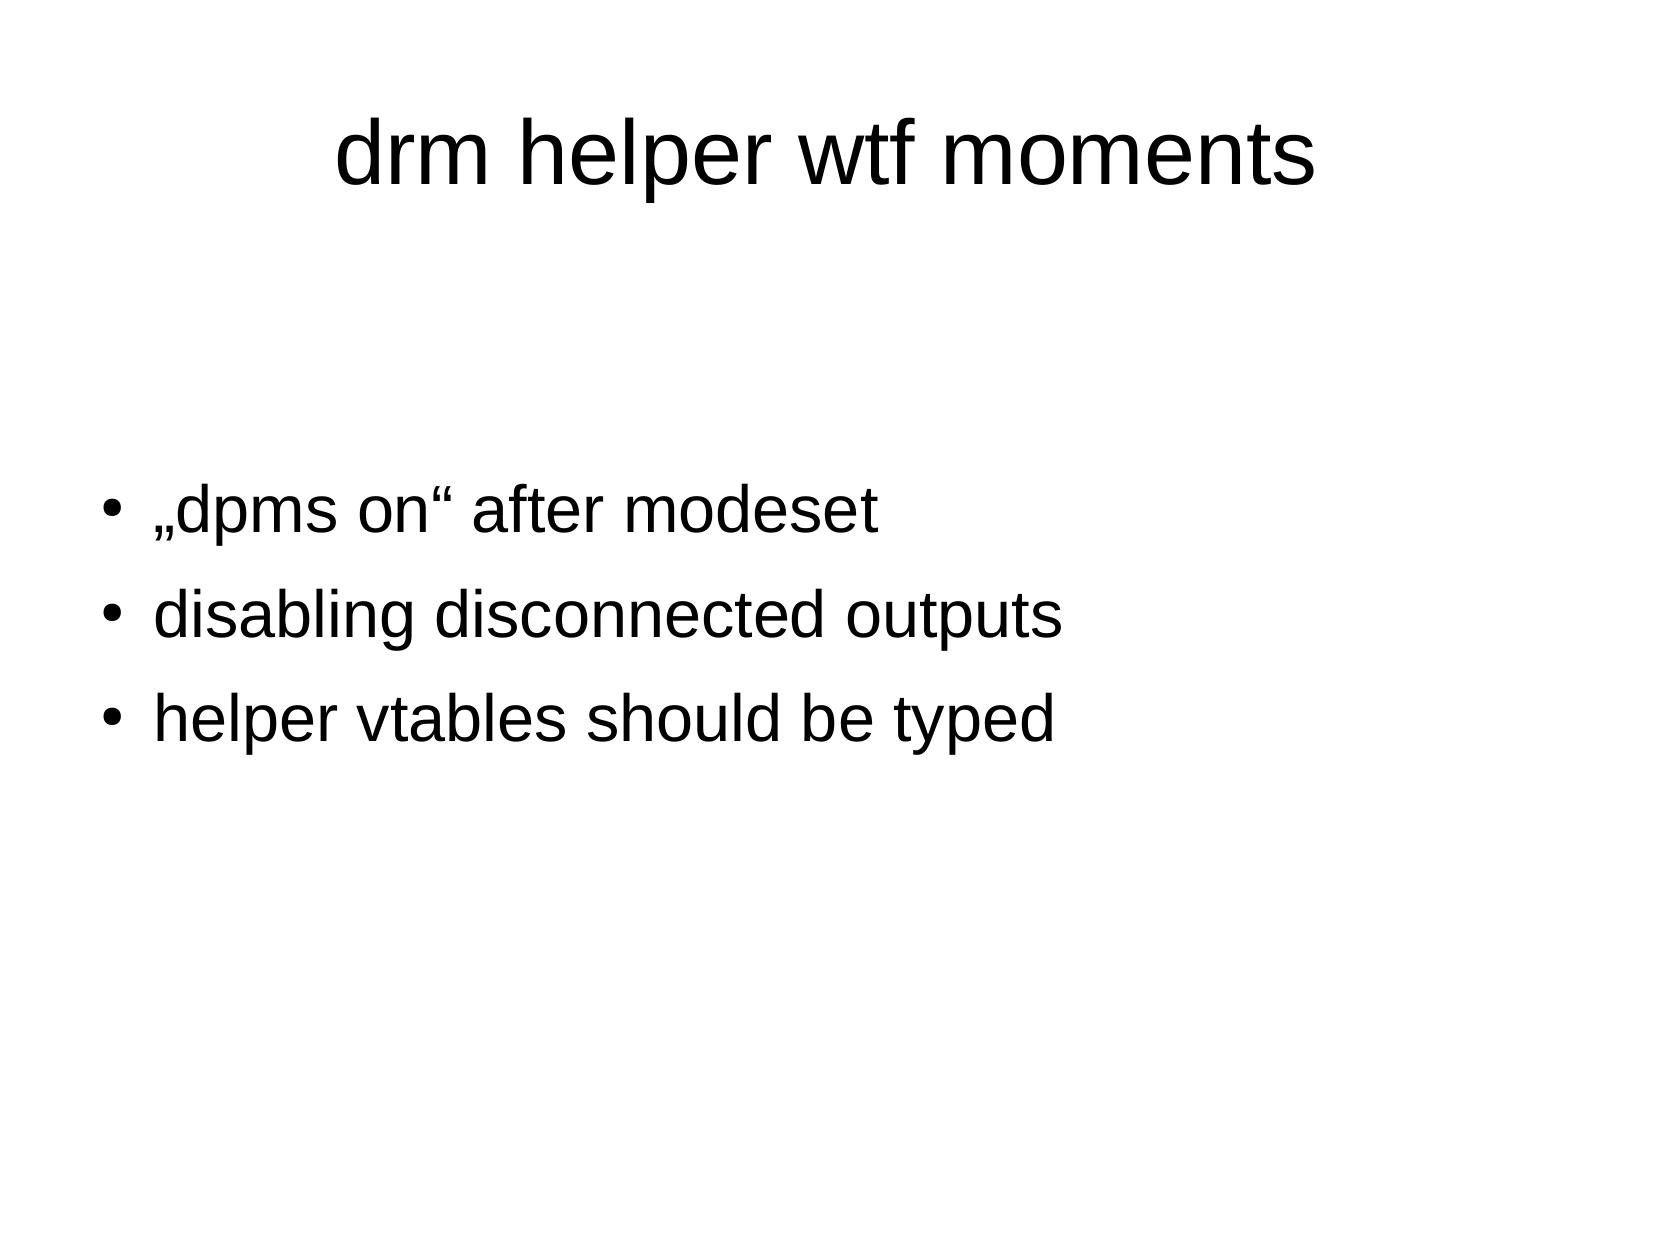

# drm helper wtf moments
„dpms on“ after modeset
disabling disconnected outputs
helper vtables should be typed